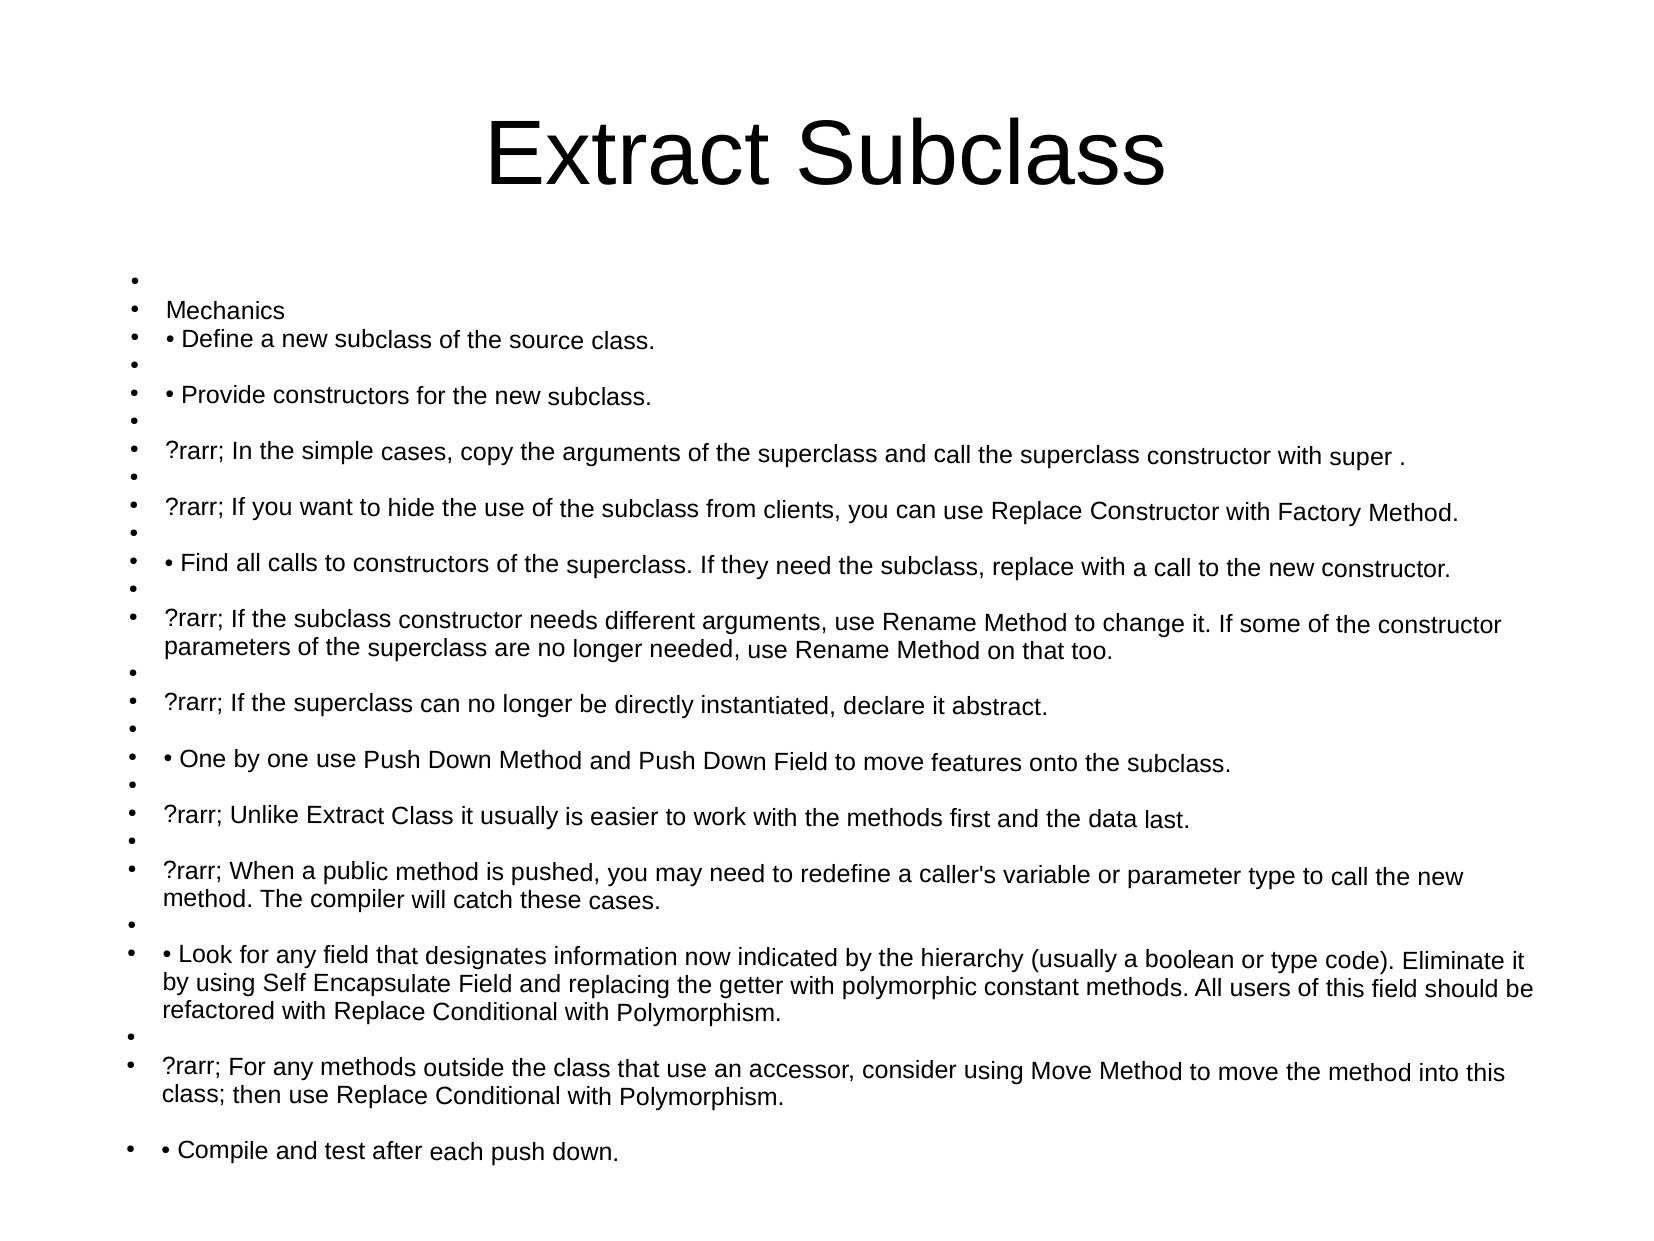

# Extract Subclass
Mechanics
• Define a new subclass of the source class.
• Provide constructors for the new subclass.
?rarr; In the simple cases, copy the arguments of the superclass and call the superclass constructor with super .
?rarr; If you want to hide the use of the subclass from clients, you can use Replace Constructor with Factory Method.
• Find all calls to constructors of the superclass. If they need the subclass, replace with a call to the new constructor.
?rarr; If the subclass constructor needs different arguments, use Rename Method to change it. If some of the constructor parameters of the superclass are no longer needed, use Rename Method on that too.
?rarr; If the superclass can no longer be directly instantiated, declare it abstract.
• One by one use Push Down Method and Push Down Field to move features onto the subclass.
?rarr; Unlike Extract Class it usually is easier to work with the methods first and the data last.
?rarr; When a public method is pushed, you may need to redefine a caller's variable or parameter type to call the new method. The compiler will catch these cases.
• Look for any field that designates information now indicated by the hierarchy (usually a boolean or type code). Eliminate it by using Self Encapsulate Field and replacing the getter with polymorphic constant methods. All users of this field should be refactored with Replace Conditional with Polymorphism.
?rarr; For any methods outside the class that use an accessor, consider using Move Method to move the method into this class; then use Replace Conditional with Polymorphism.
• Compile and test after each push down.